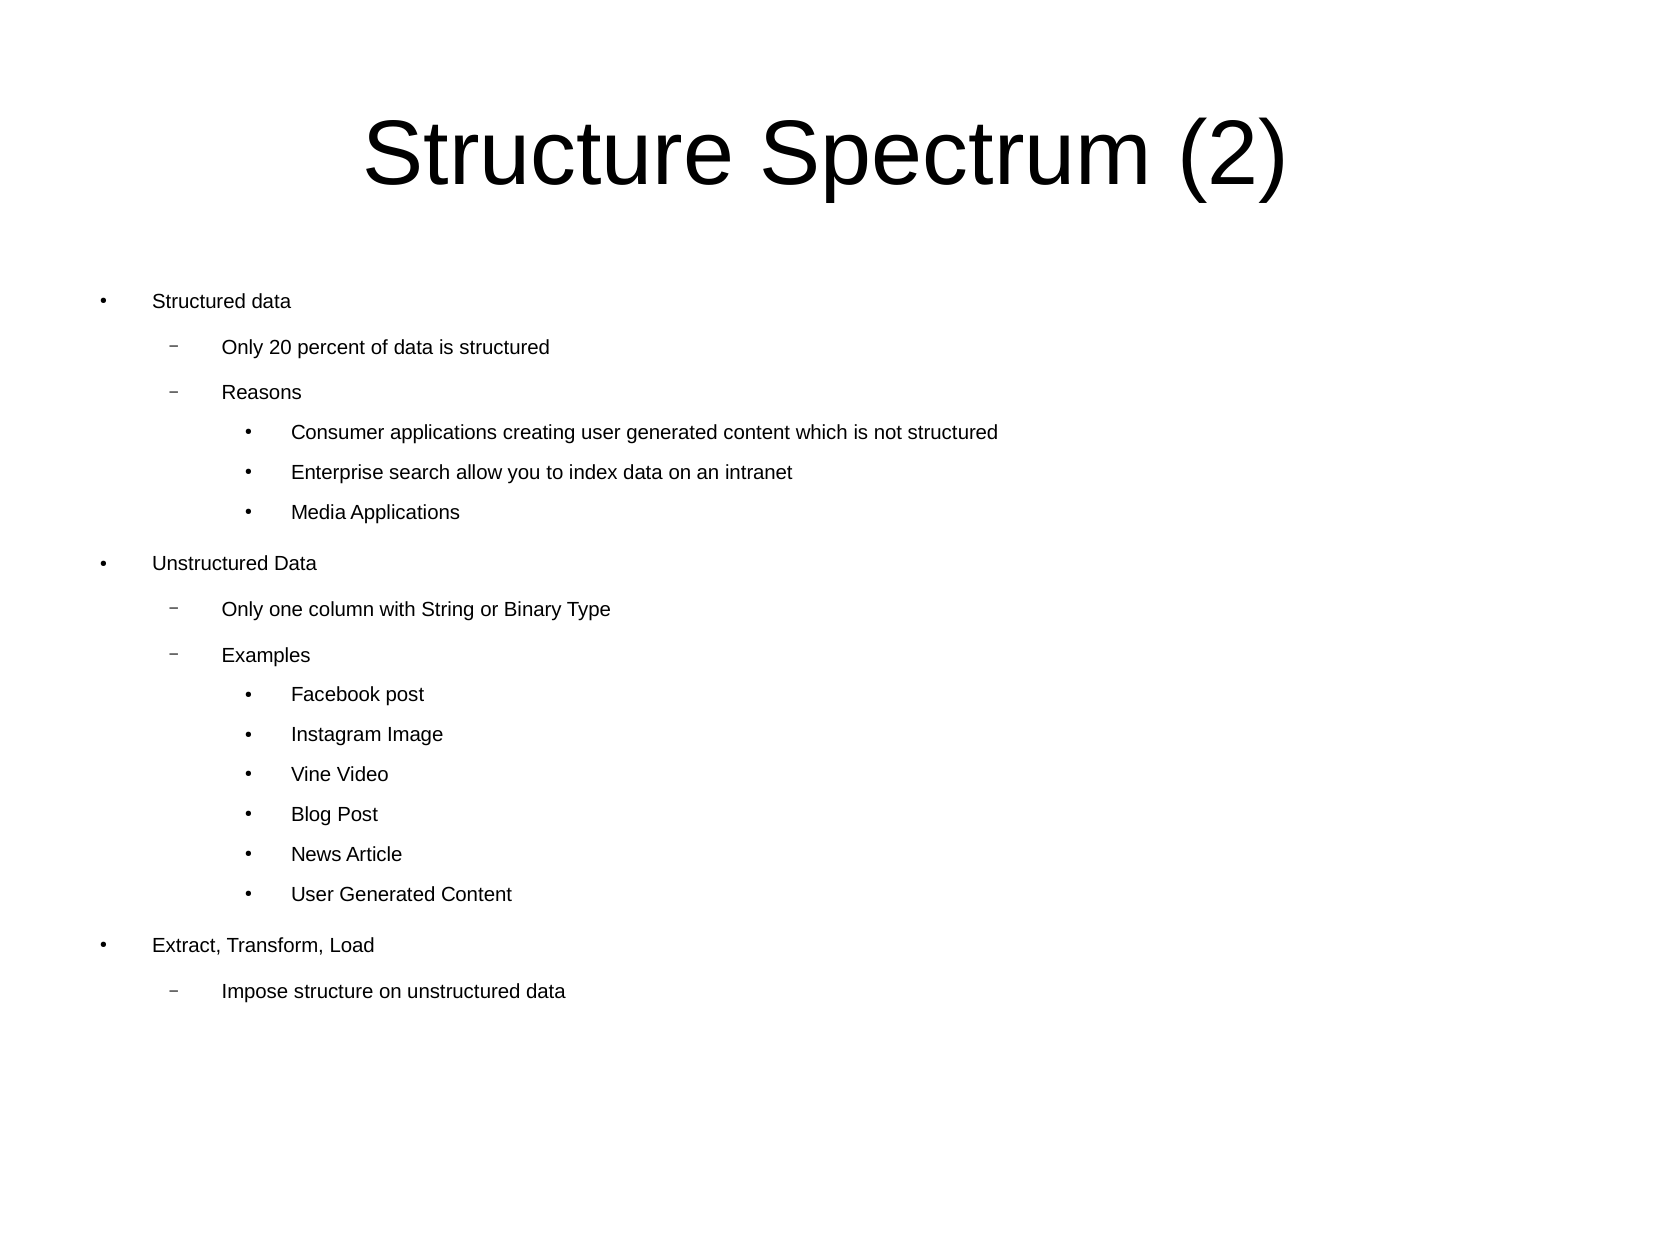

# Structure Spectrum (2)
Structured data
Only 20 percent of data is structured
Reasons
Consumer applications creating user generated content which is not structured
Enterprise search allow you to index data on an intranet
Media Applications
Unstructured Data
Only one column with String or Binary Type
Examples
Facebook post
Instagram Image
Vine Video
Blog Post
News Article
User Generated Content
Extract, Transform, Load
Impose structure on unstructured data